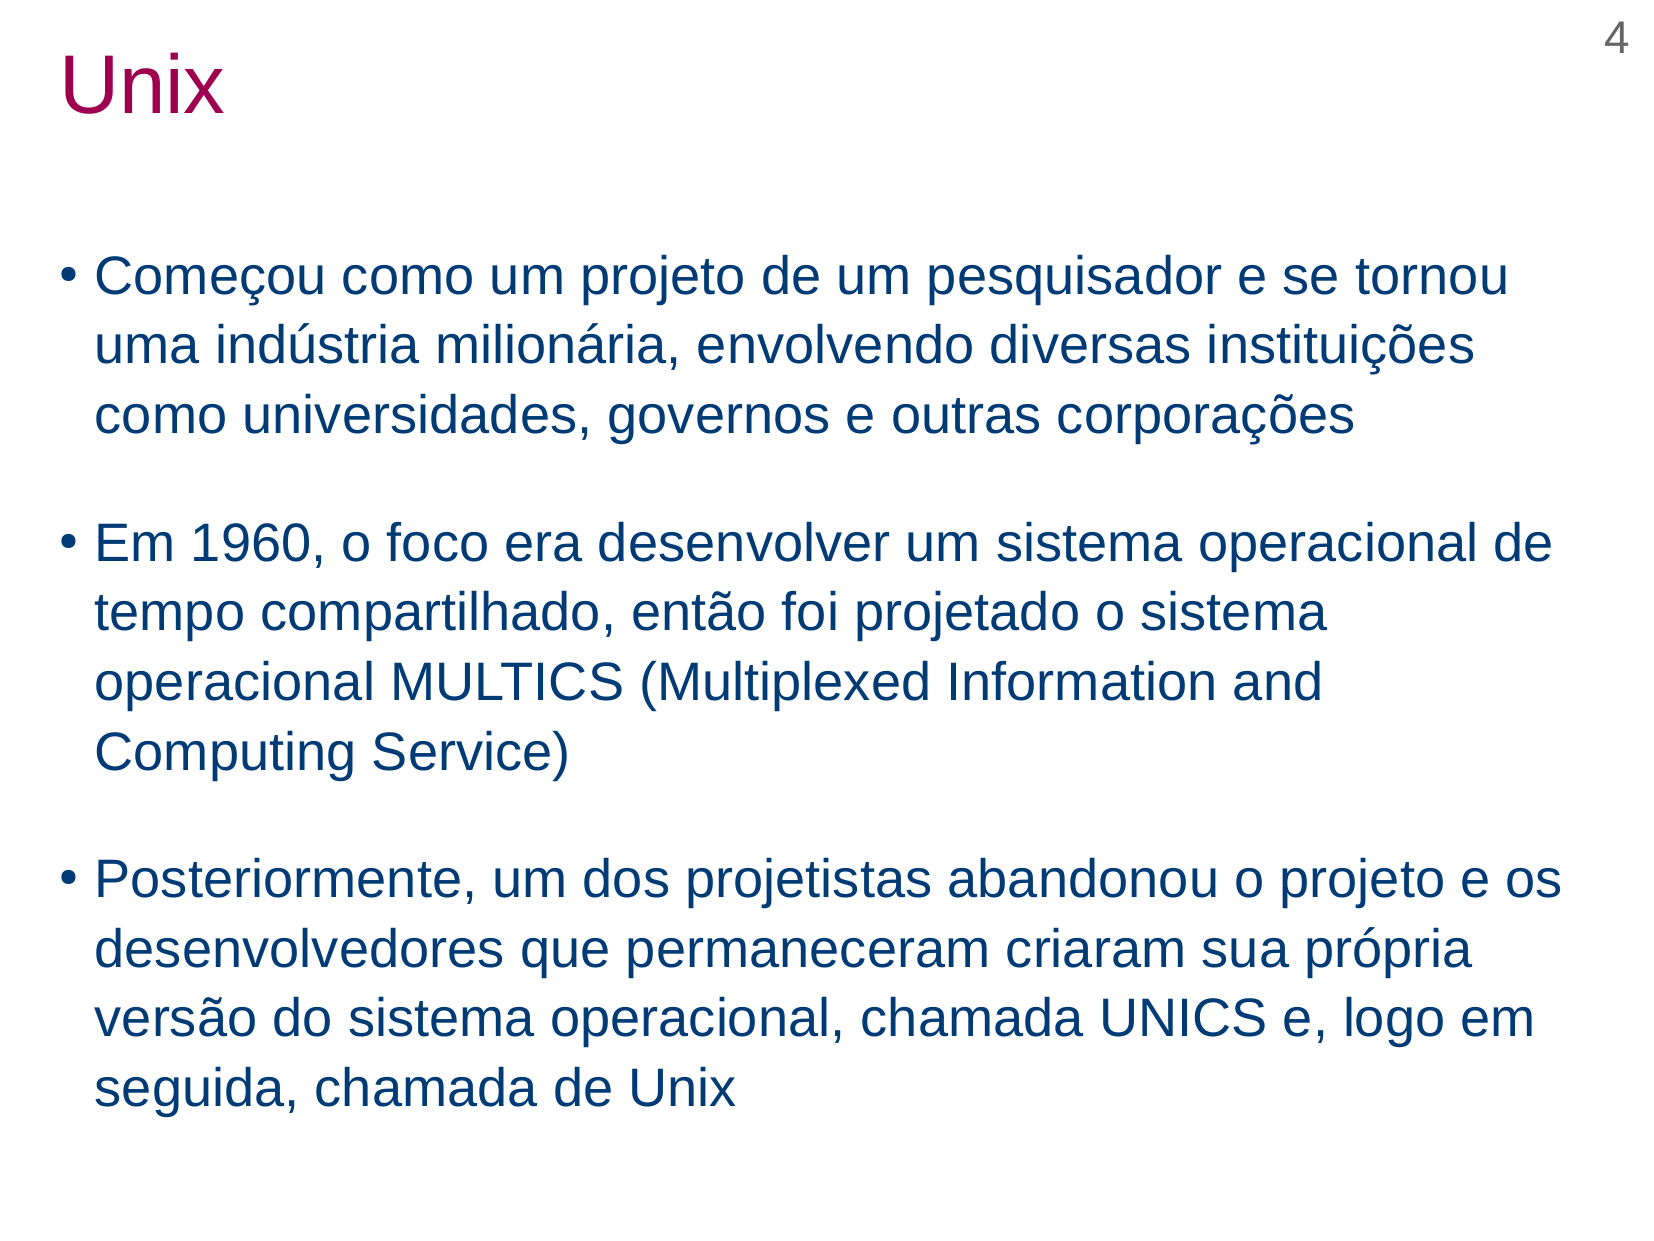

4
# Unix
Começou como um projeto de um pesquisador e se tornou uma indústria milionária, envolvendo diversas instituições como universidades, governos e outras corporações
Em 1960, o foco era desenvolver um sistema operacional de tempo compartilhado, então foi projetado o sistema operacional MULTICS (Multiplexed Information and Computing Service)
Posteriormente, um dos projetistas abandonou o projeto e os desenvolvedores que permaneceram criaram sua própria versão do sistema operacional, chamada UNICS e, logo em seguida, chamada de Unix